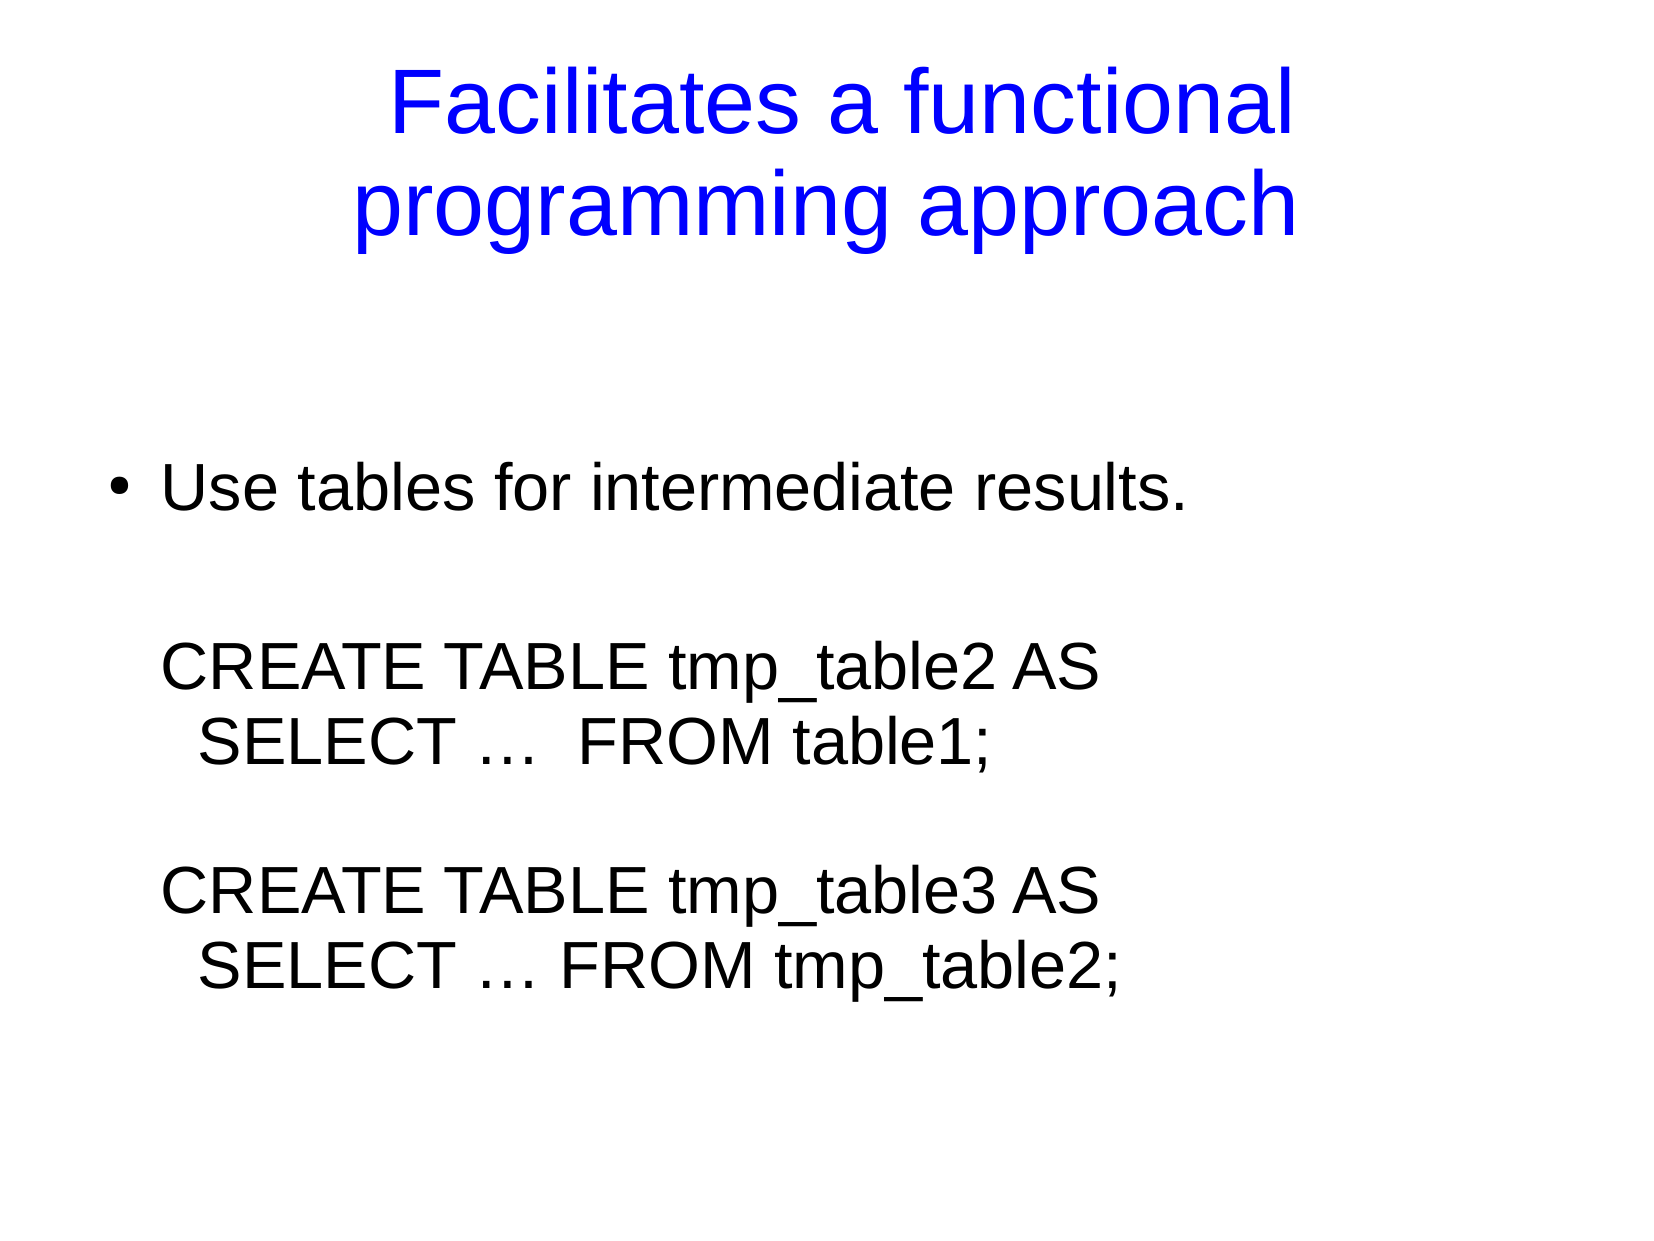

# Facilitates a functional programming approach
Use tables for intermediate results.
CREATE TABLE tmp_table2 AS
 SELECT … FROM table1;
CREATE TABLE tmp_table3 AS
 SELECT … FROM tmp_table2;